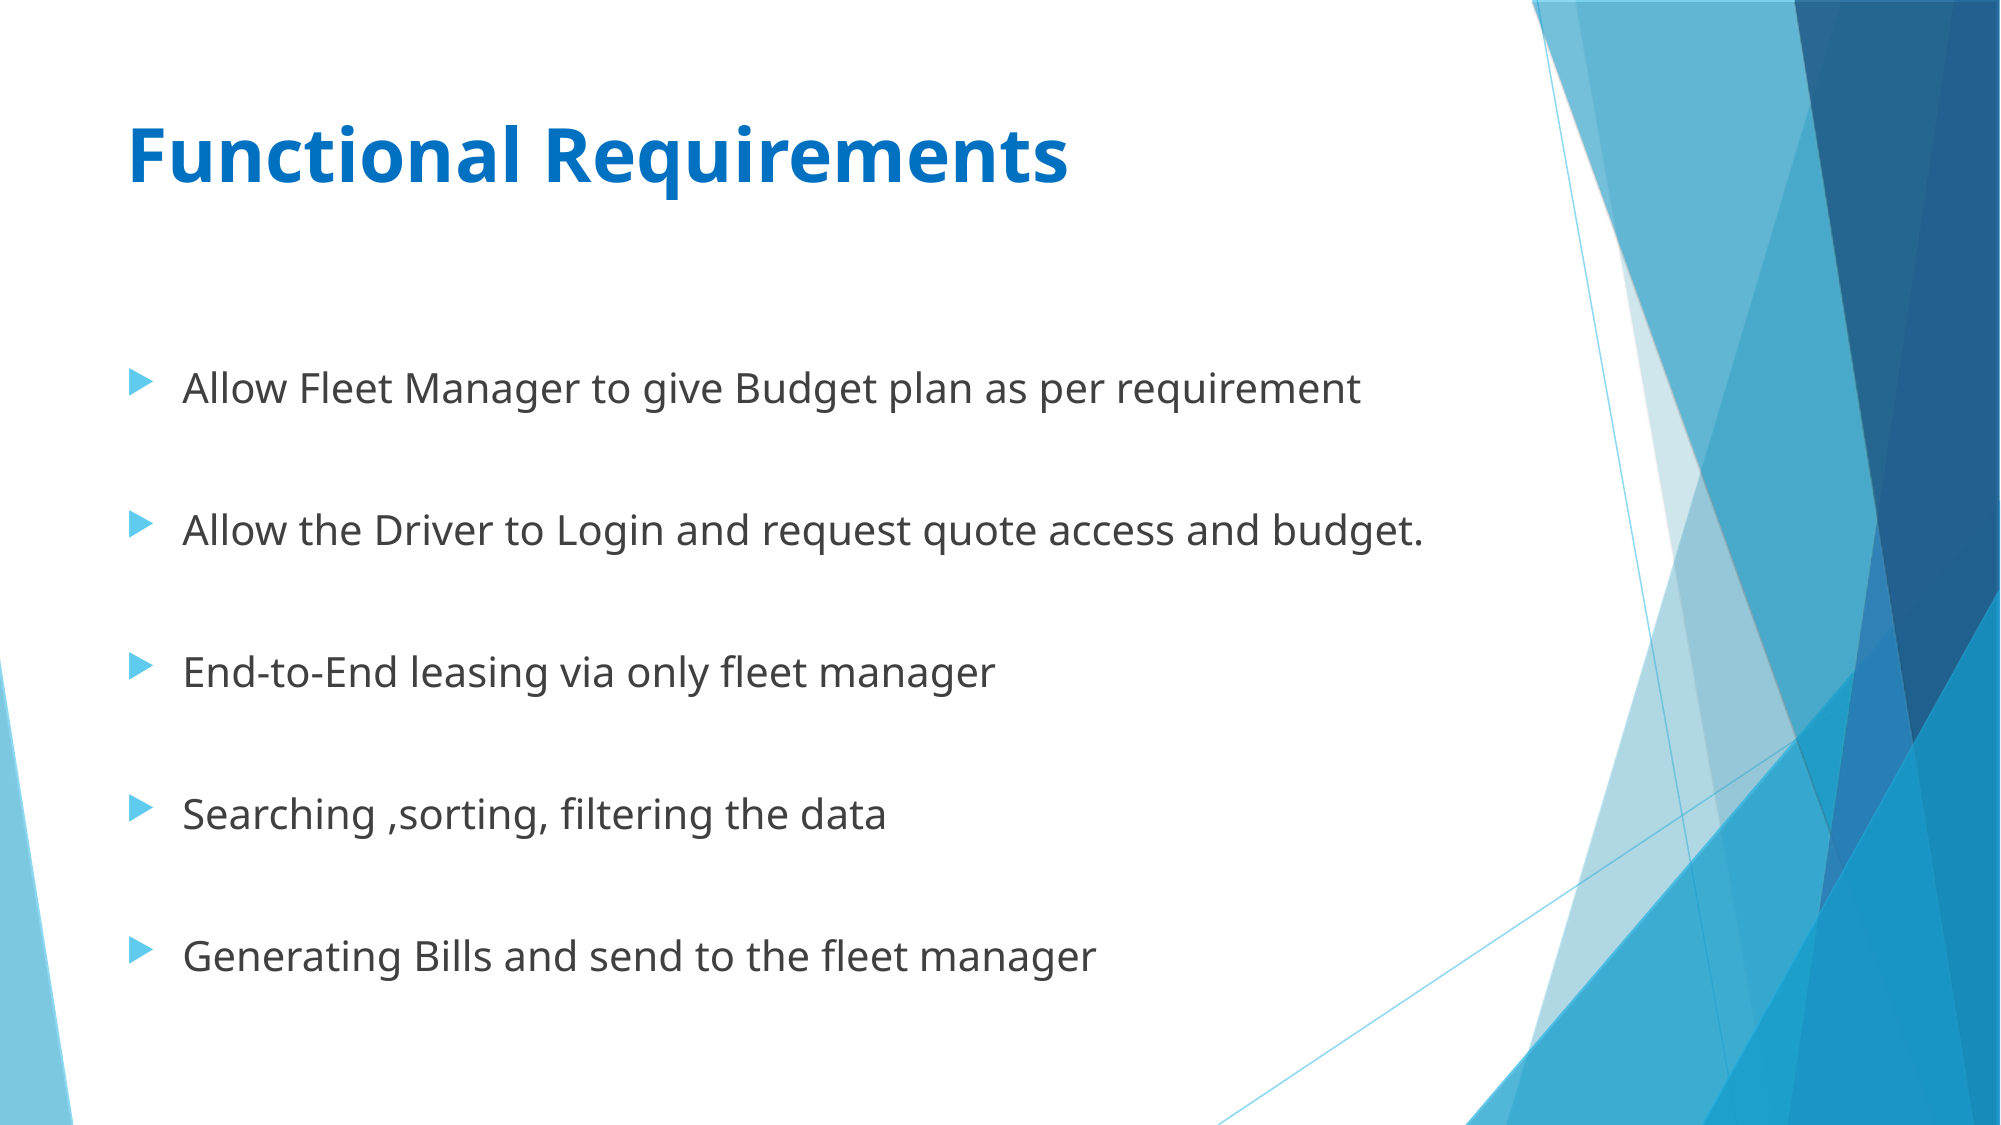

# Functional Requirements
Allow Fleet Manager to give Budget plan as per requirement
Allow the Driver to Login and request quote access and budget.
End-to-End leasing via only fleet manager
Searching ,sorting, filtering the data
Generating Bills and send to the fleet manager